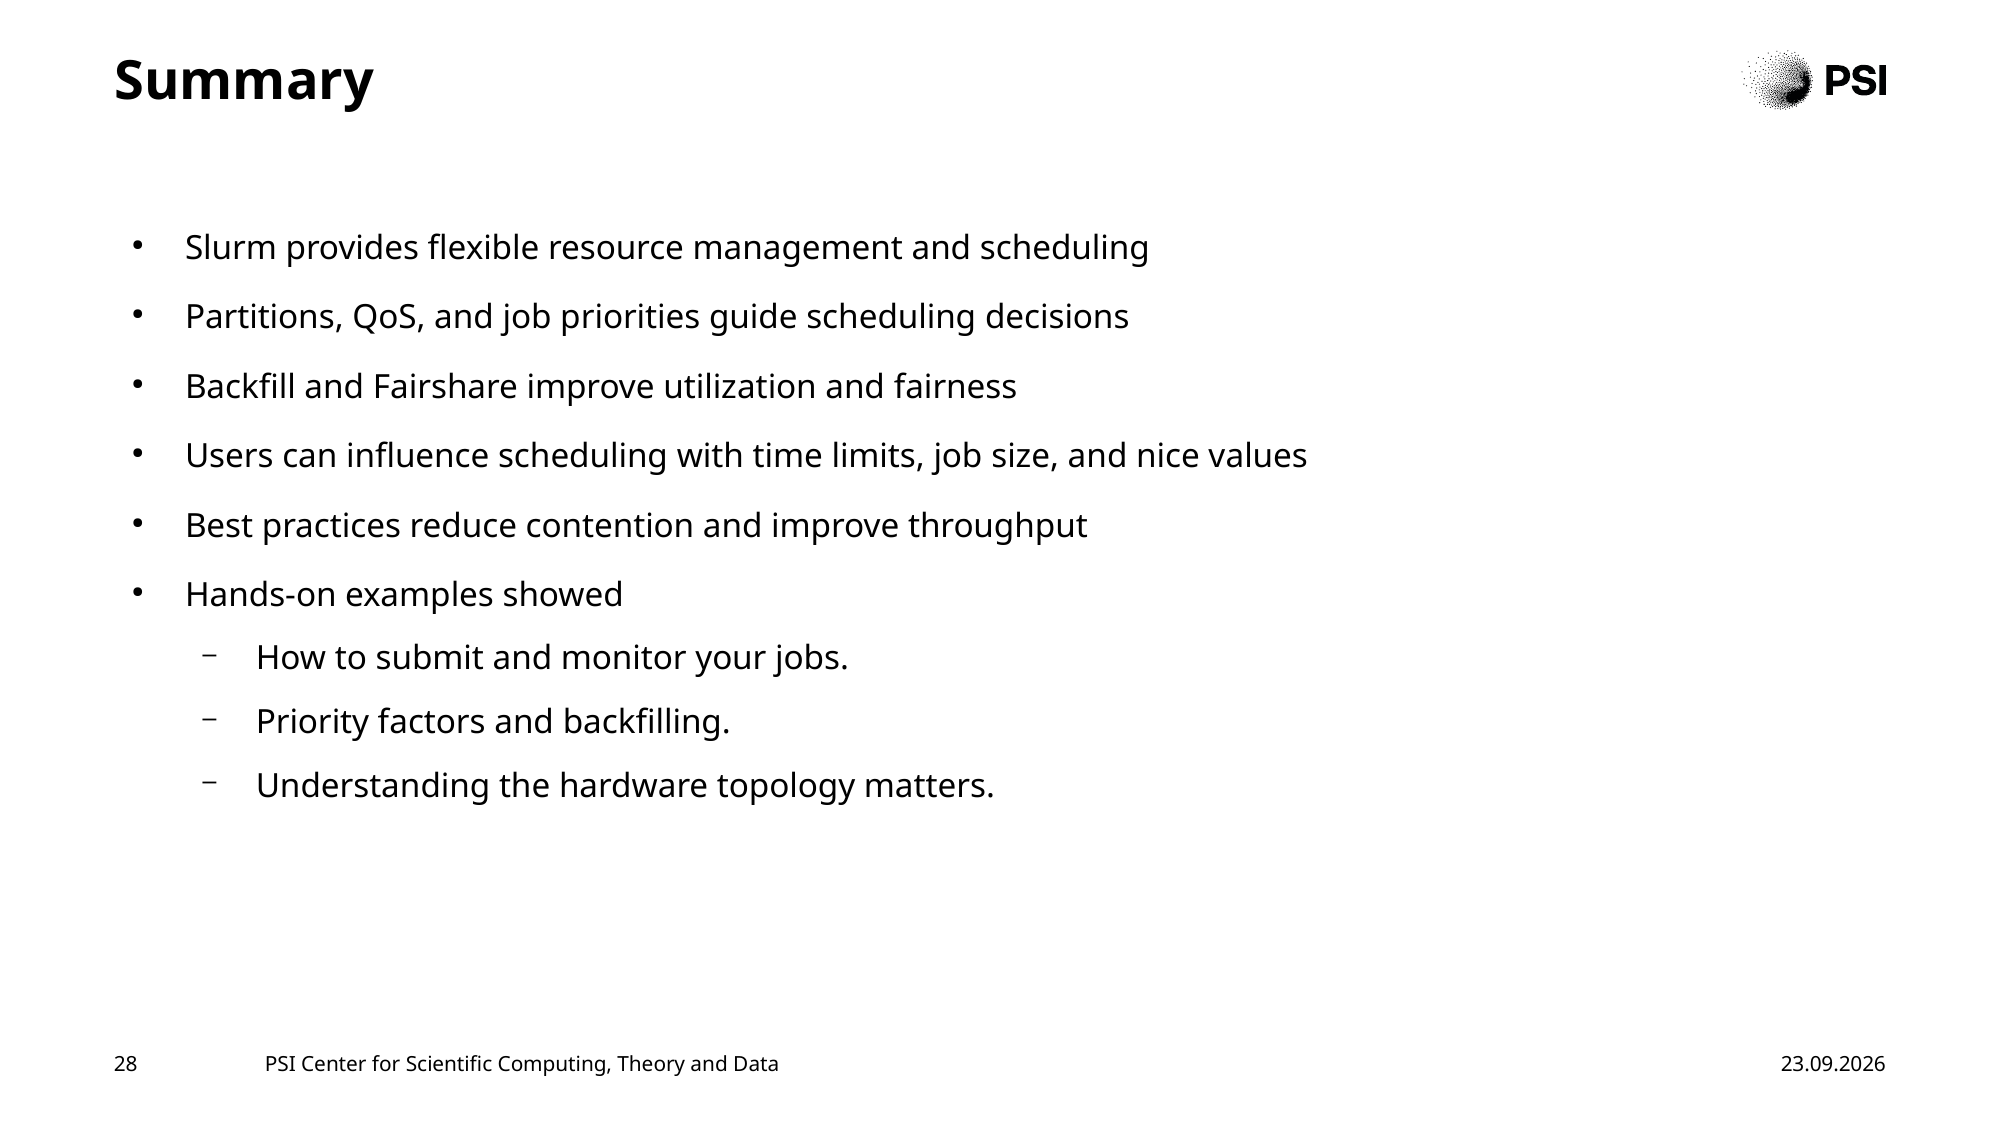

Summary
# Slurm provides flexible resource management and scheduling
Partitions, QoS, and job priorities guide scheduling decisions
Backfill and Fairshare improve utilization and fairness
Users can influence scheduling with time limits, job size, and nice values
Best practices reduce contention and improve throughput
Hands-on examples showed
How to submit and monitor your jobs.
Priority factors and backfilling.
Understanding the hardware topology matters.
28
PSI Center for Scientific Computing, Theory and Data